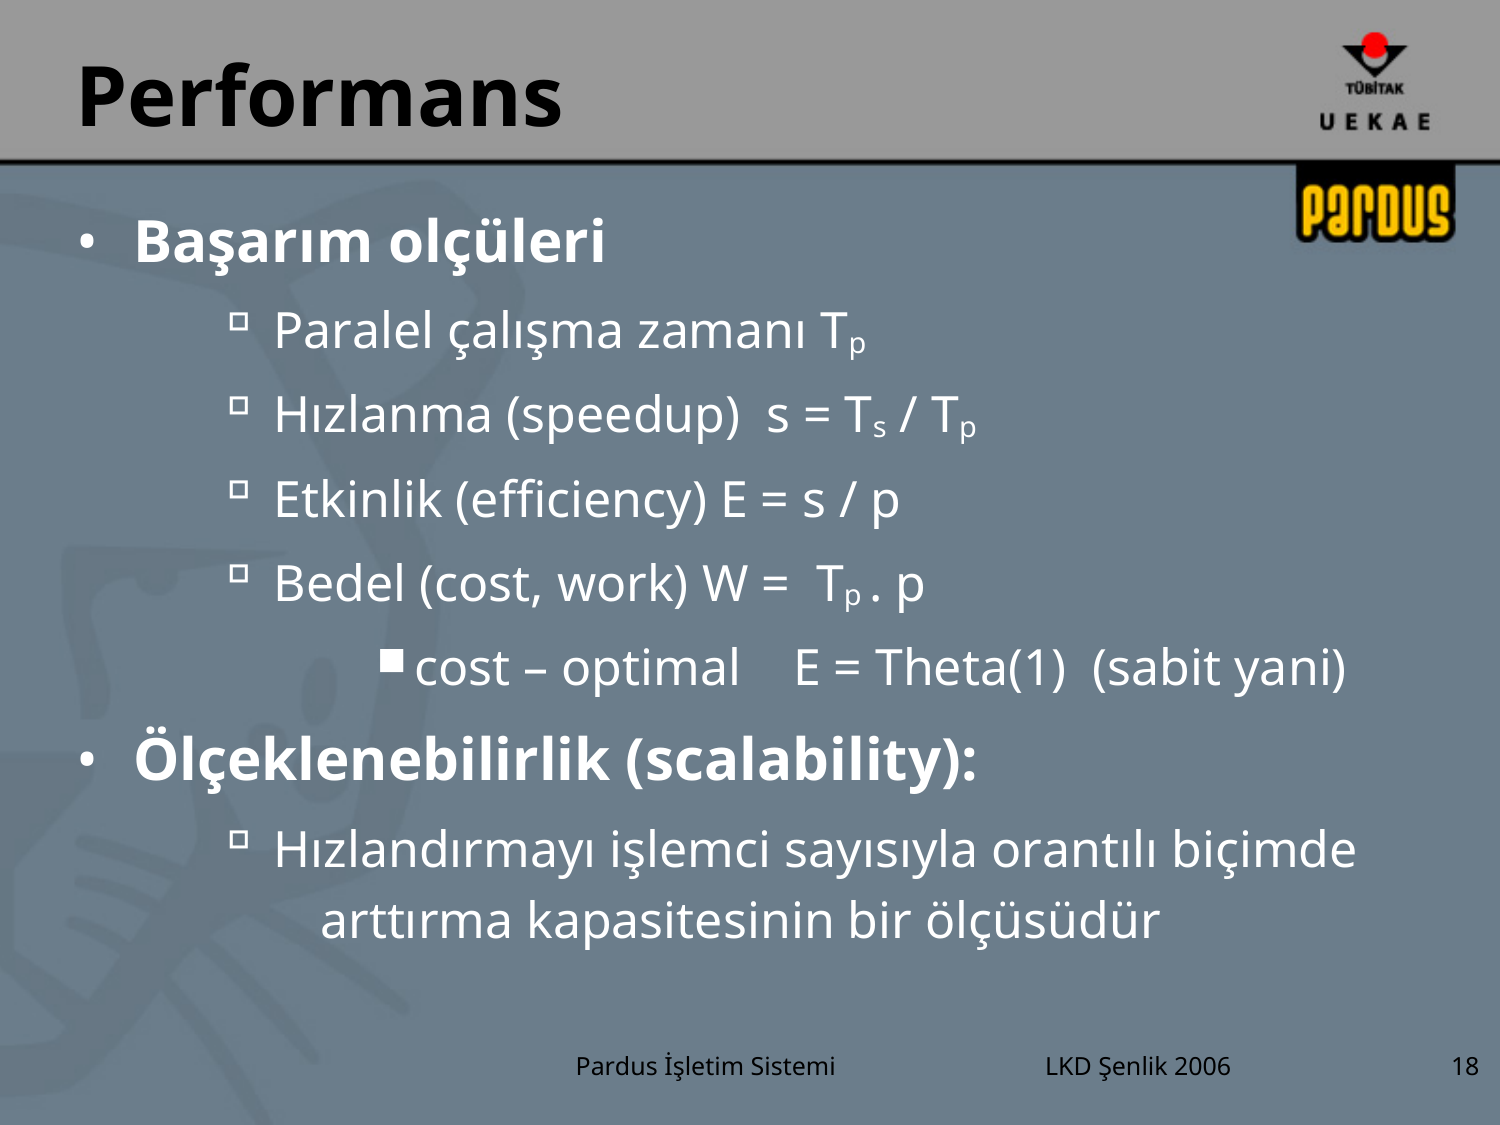

# Performans
Başarım olçüleri
Paralel çalışma zamanı Tp
Hızlanma (speedup) s = Ts / Tp
Etkinlik (efficiency) E = s / p
Bedel (cost, work) W = Tp . p
cost – optimal E = Theta(1) (sabit yani)
Ölçeklenebilirlik (scalability):
Hızlandırmayı işlemci sayısıyla orantılı biçimde arttırma kapasitesinin bir ölçüsüdür